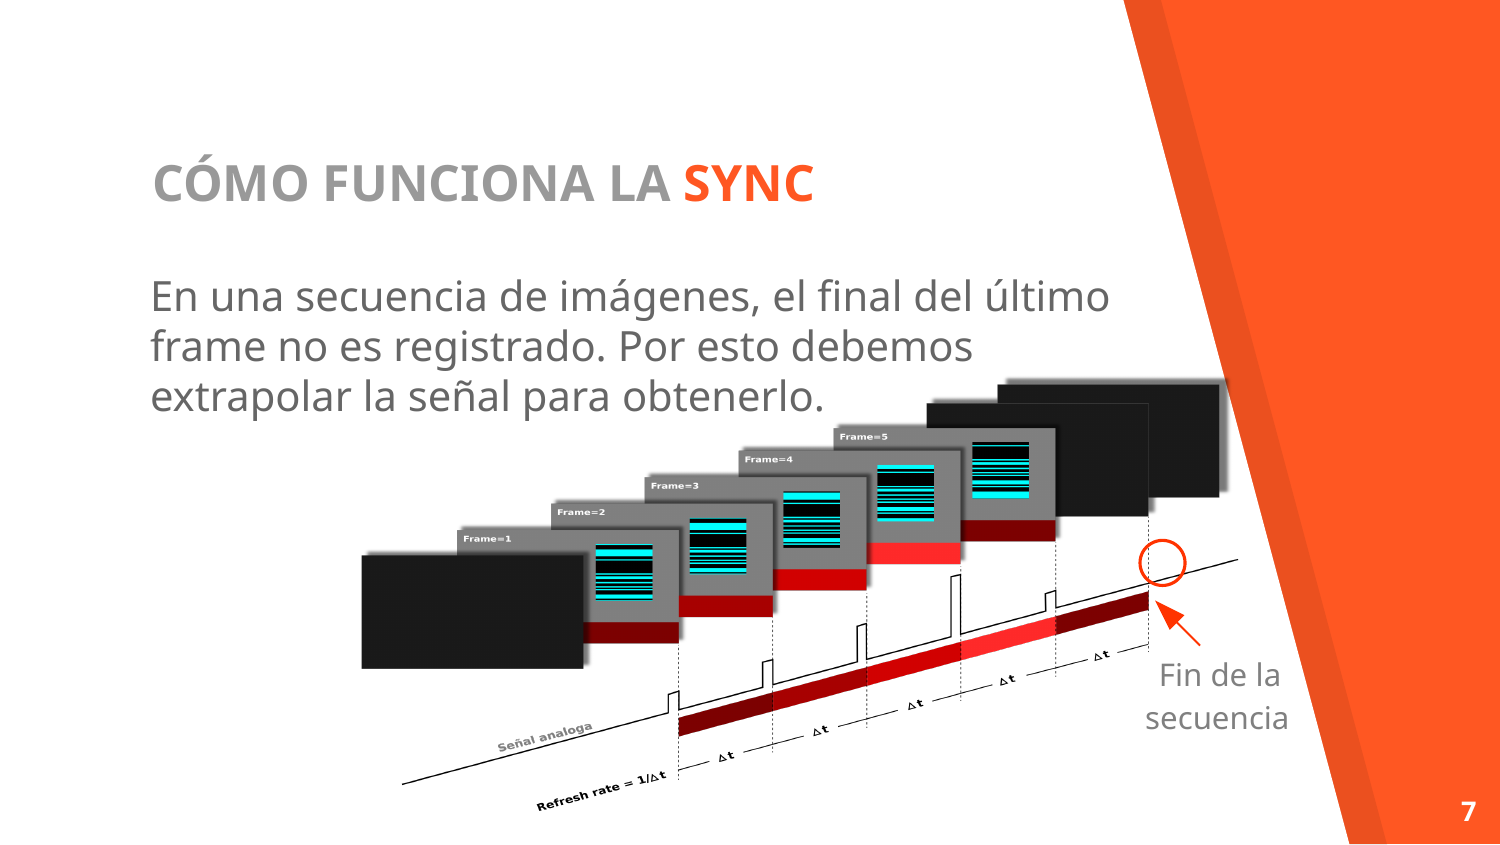

# CÓMO FUNCIONA LA SYNC
En una secuencia de imágenes, el final del último frame no es registrado. Por esto debemos extrapolar la señal para obtenerlo.
Fin de la
secuencia